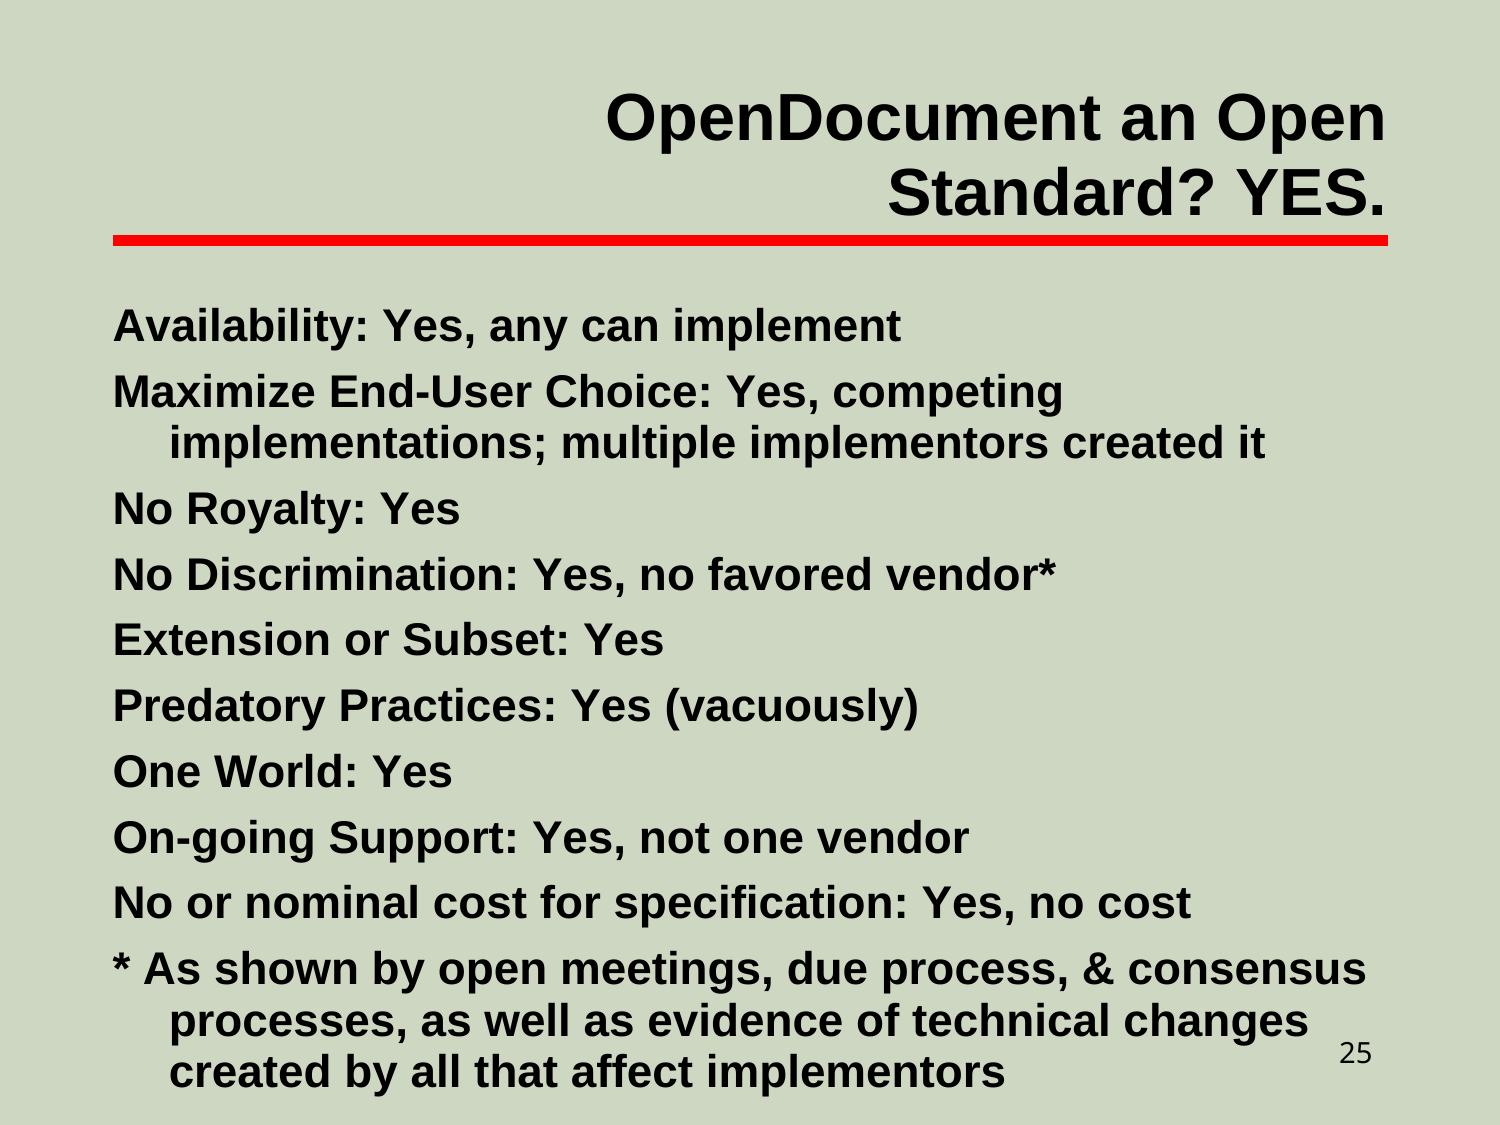

# OpenDocument an Open Standard? YES.
Availability: Yes, any can implement
Maximize End-User Choice: Yes, competing implementations; multiple implementors created it
No Royalty: Yes
No Discrimination: Yes, no favored vendor*
Extension or Subset: Yes
Predatory Practices: Yes (vacuously)
One World: Yes
On-going Support: Yes, not one vendor
No or nominal cost for specification: Yes, no cost
* As shown by open meetings, due process, & consensus processes, as well as evidence of technical changes created by all that affect implementors